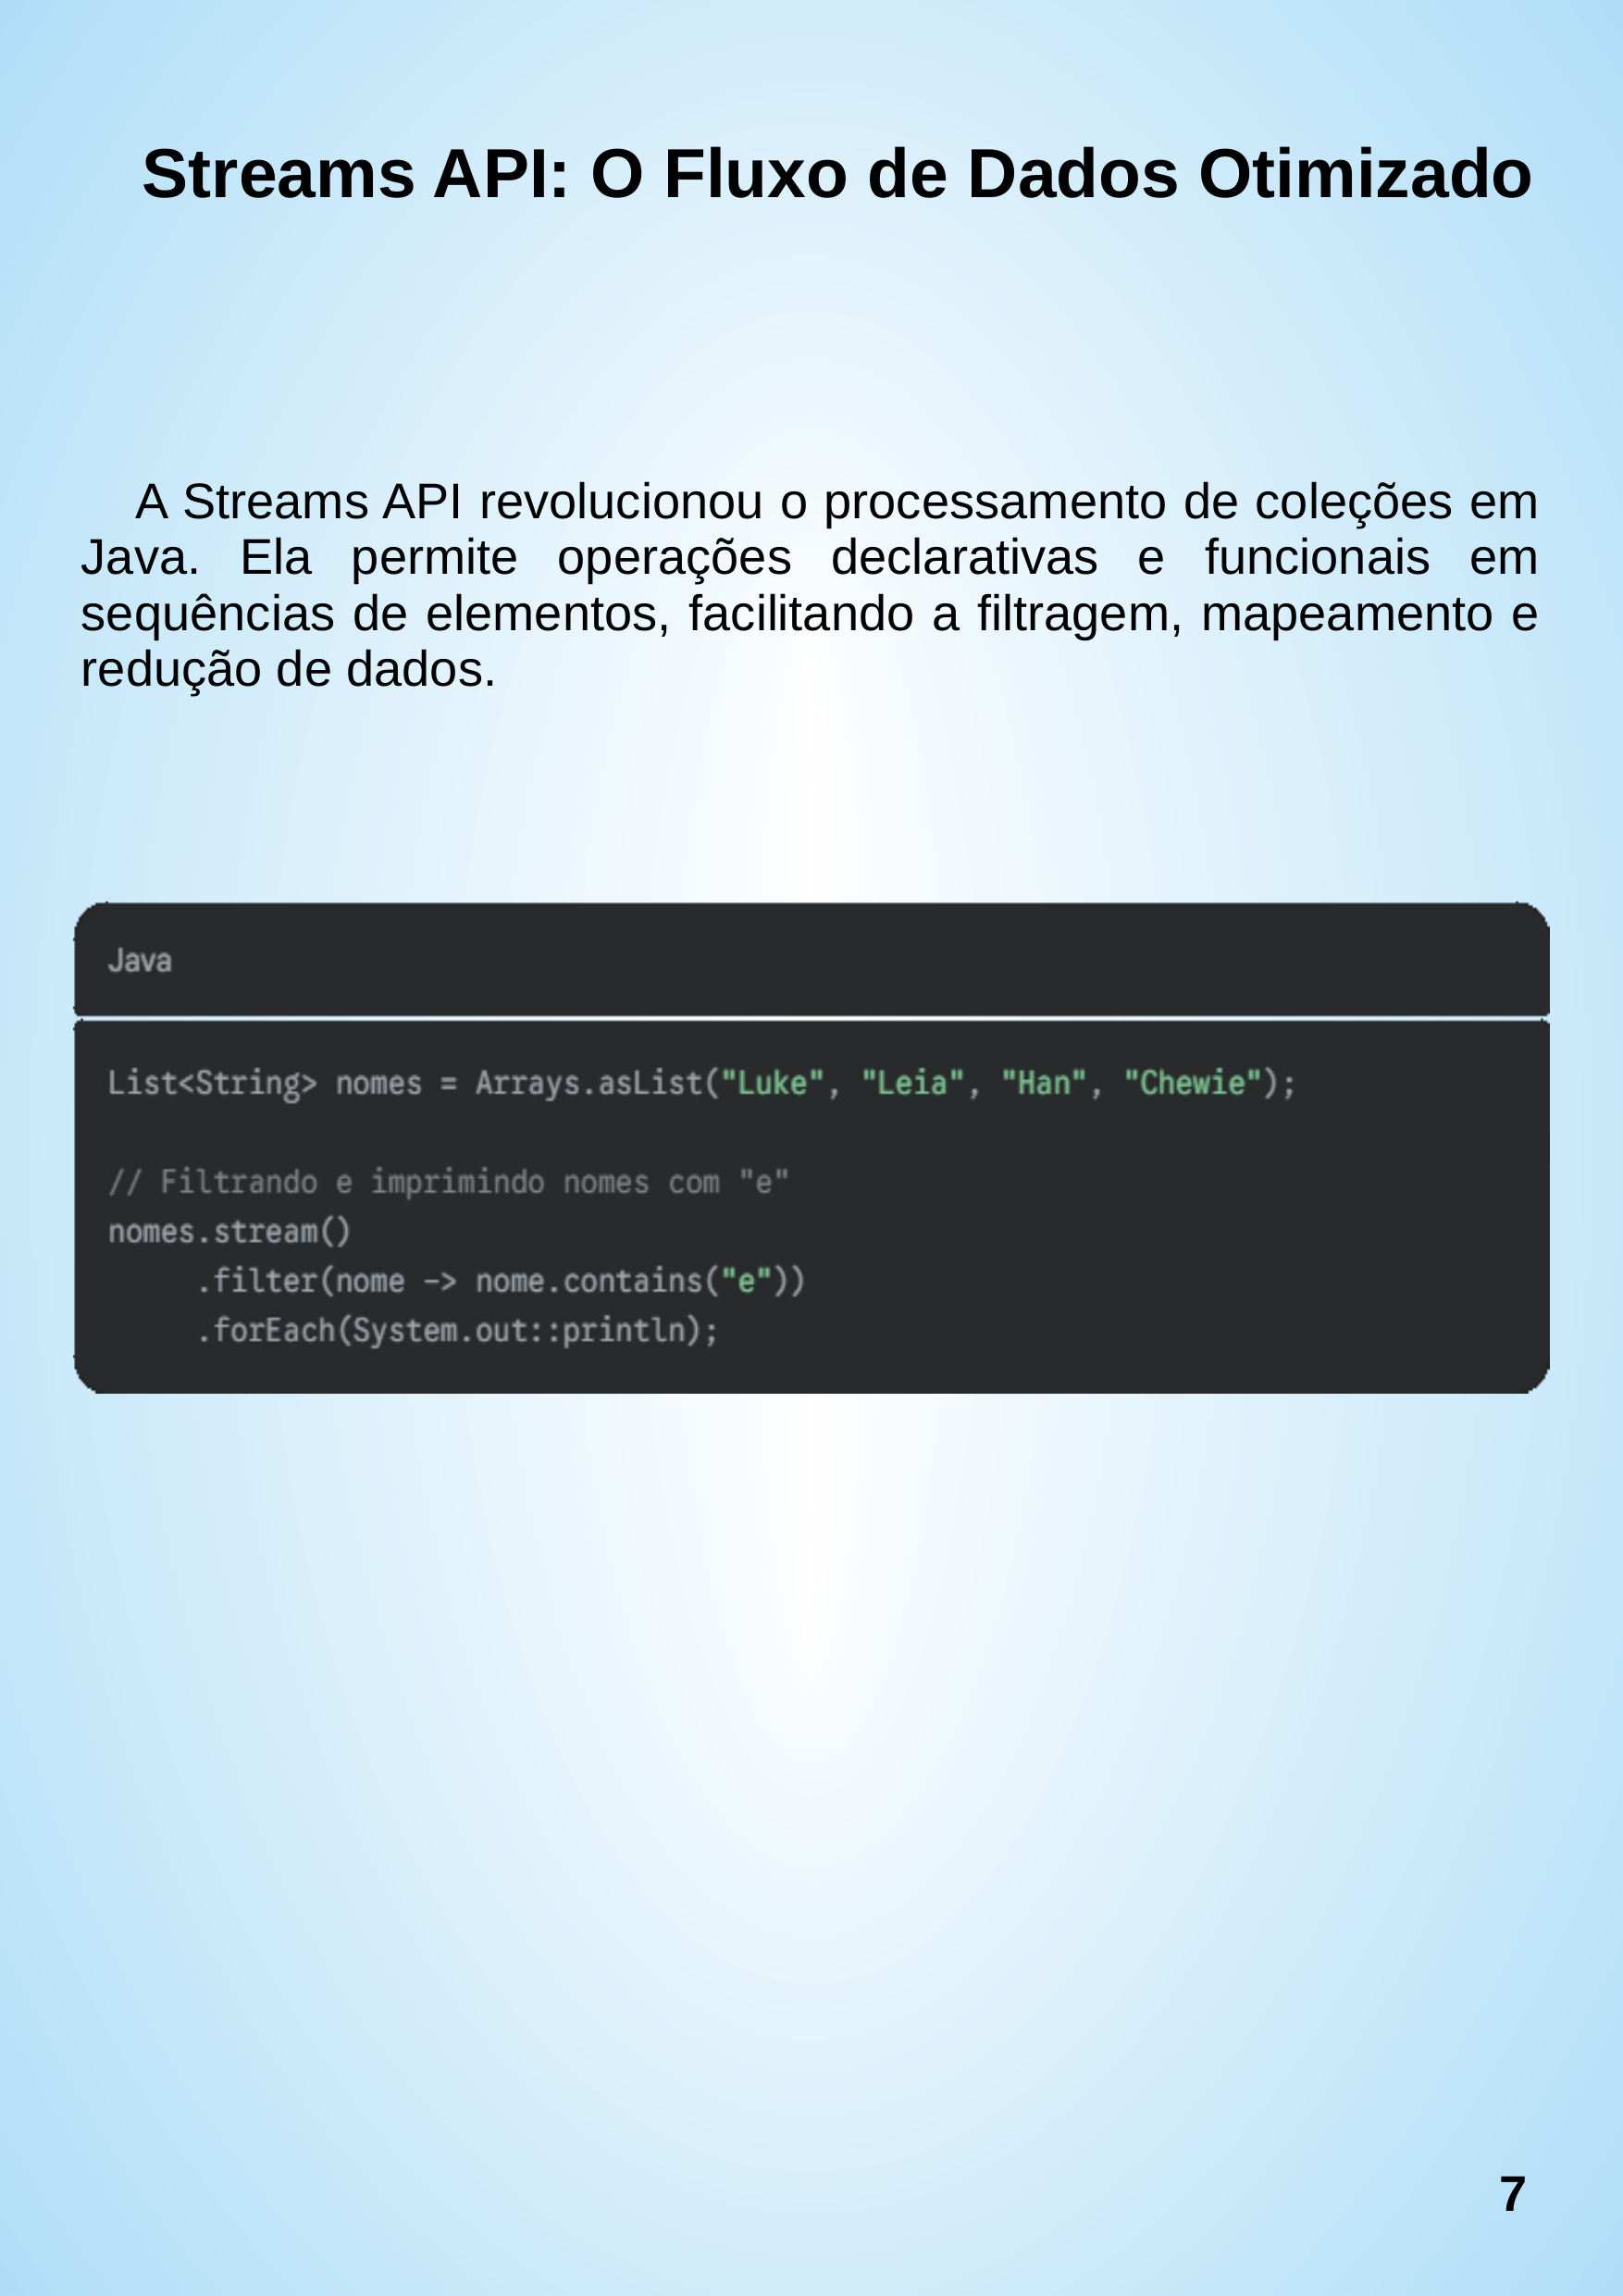

Streams API: O Fluxo de Dados Otimizado
# A Streams API revolucionou o processamento de coleções em Java. Ela permite operações declarativas e funcionais em sequências de elementos, facilitando a filtragem, mapeamento e redução de dados.